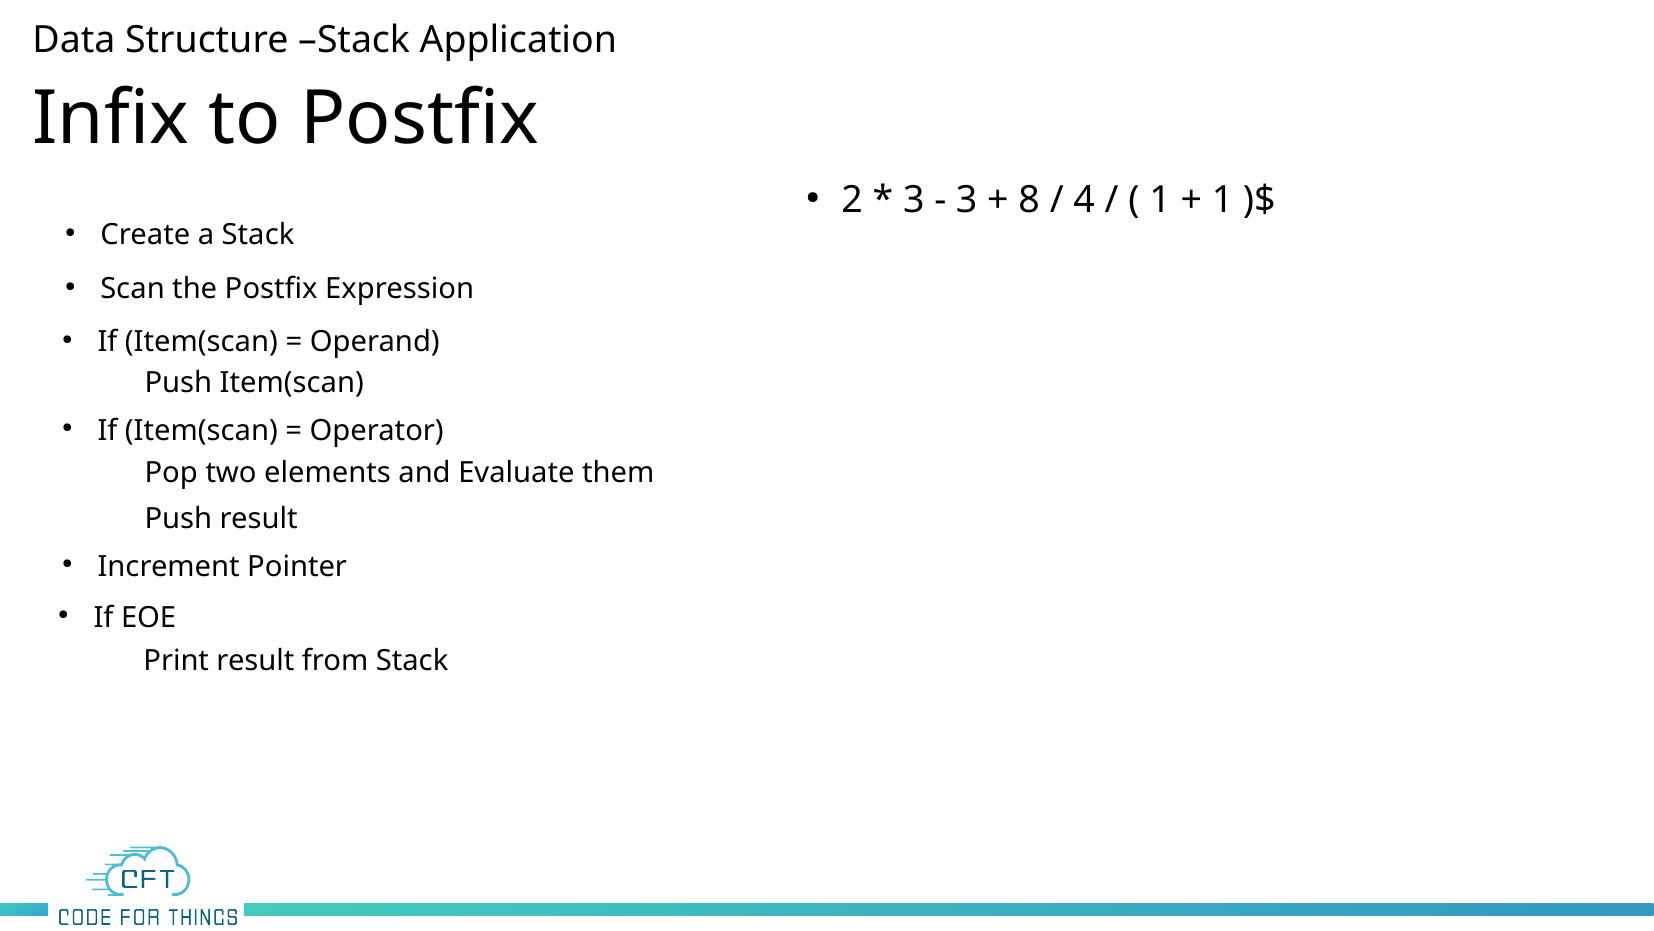

# Data Structure –Stack Application Infix to Postfix
2 * 3 - 3 + 8 / 4 / ( 1 + 1 )$
Create a Stack
Scan the Postfix Expression
If (Item(scan) = Operand)
Push Item(scan)
If (Item(scan) = Operator)
Pop two elements and Evaluate them
Push result
Increment Pointer
If EOE
Print result from Stack